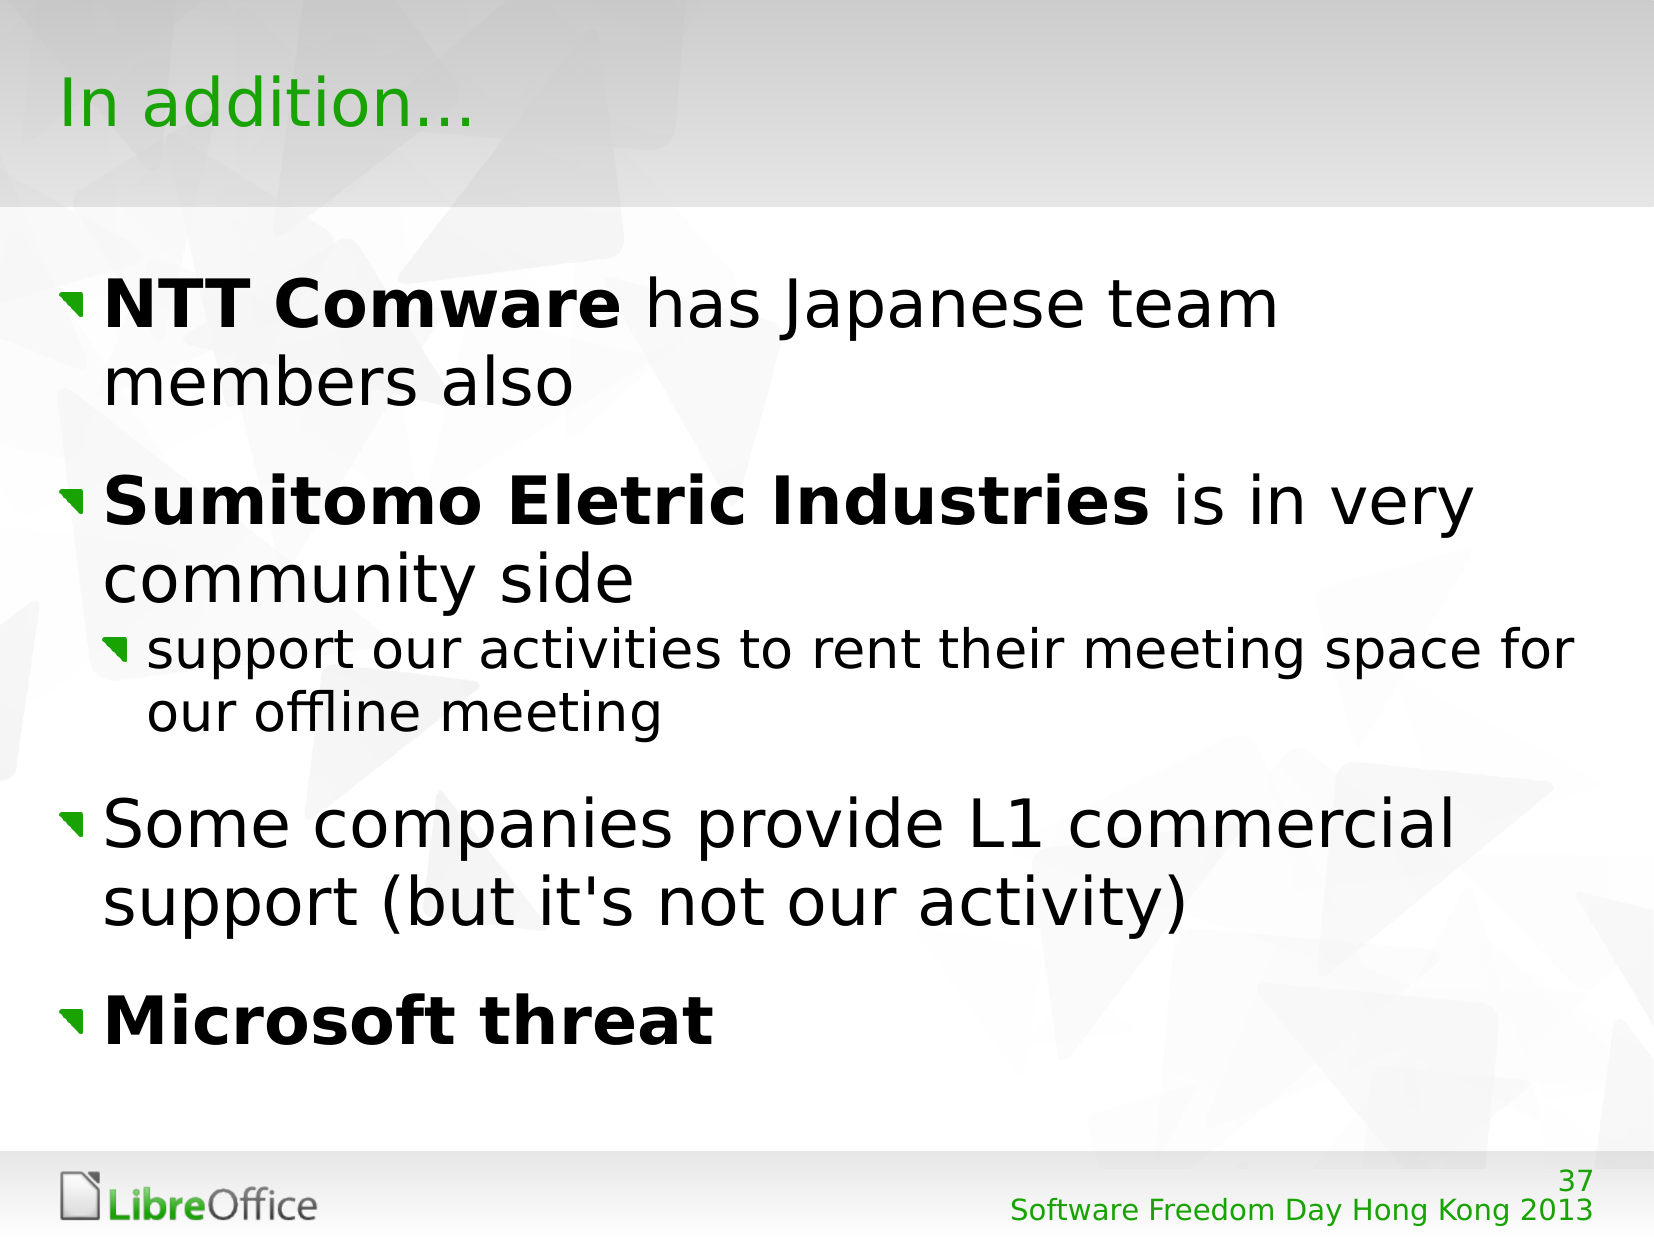

# In addition...
NTT Comware has Japanese team members also
Sumitomo Eletric Industries is in very community side
support our activities to rent their meeting space for our offline meeting
Some companies provide L1 commercial support (but it's not our activity)
Microsoft threat
37
Software Freedom Day Hong Kong 2013